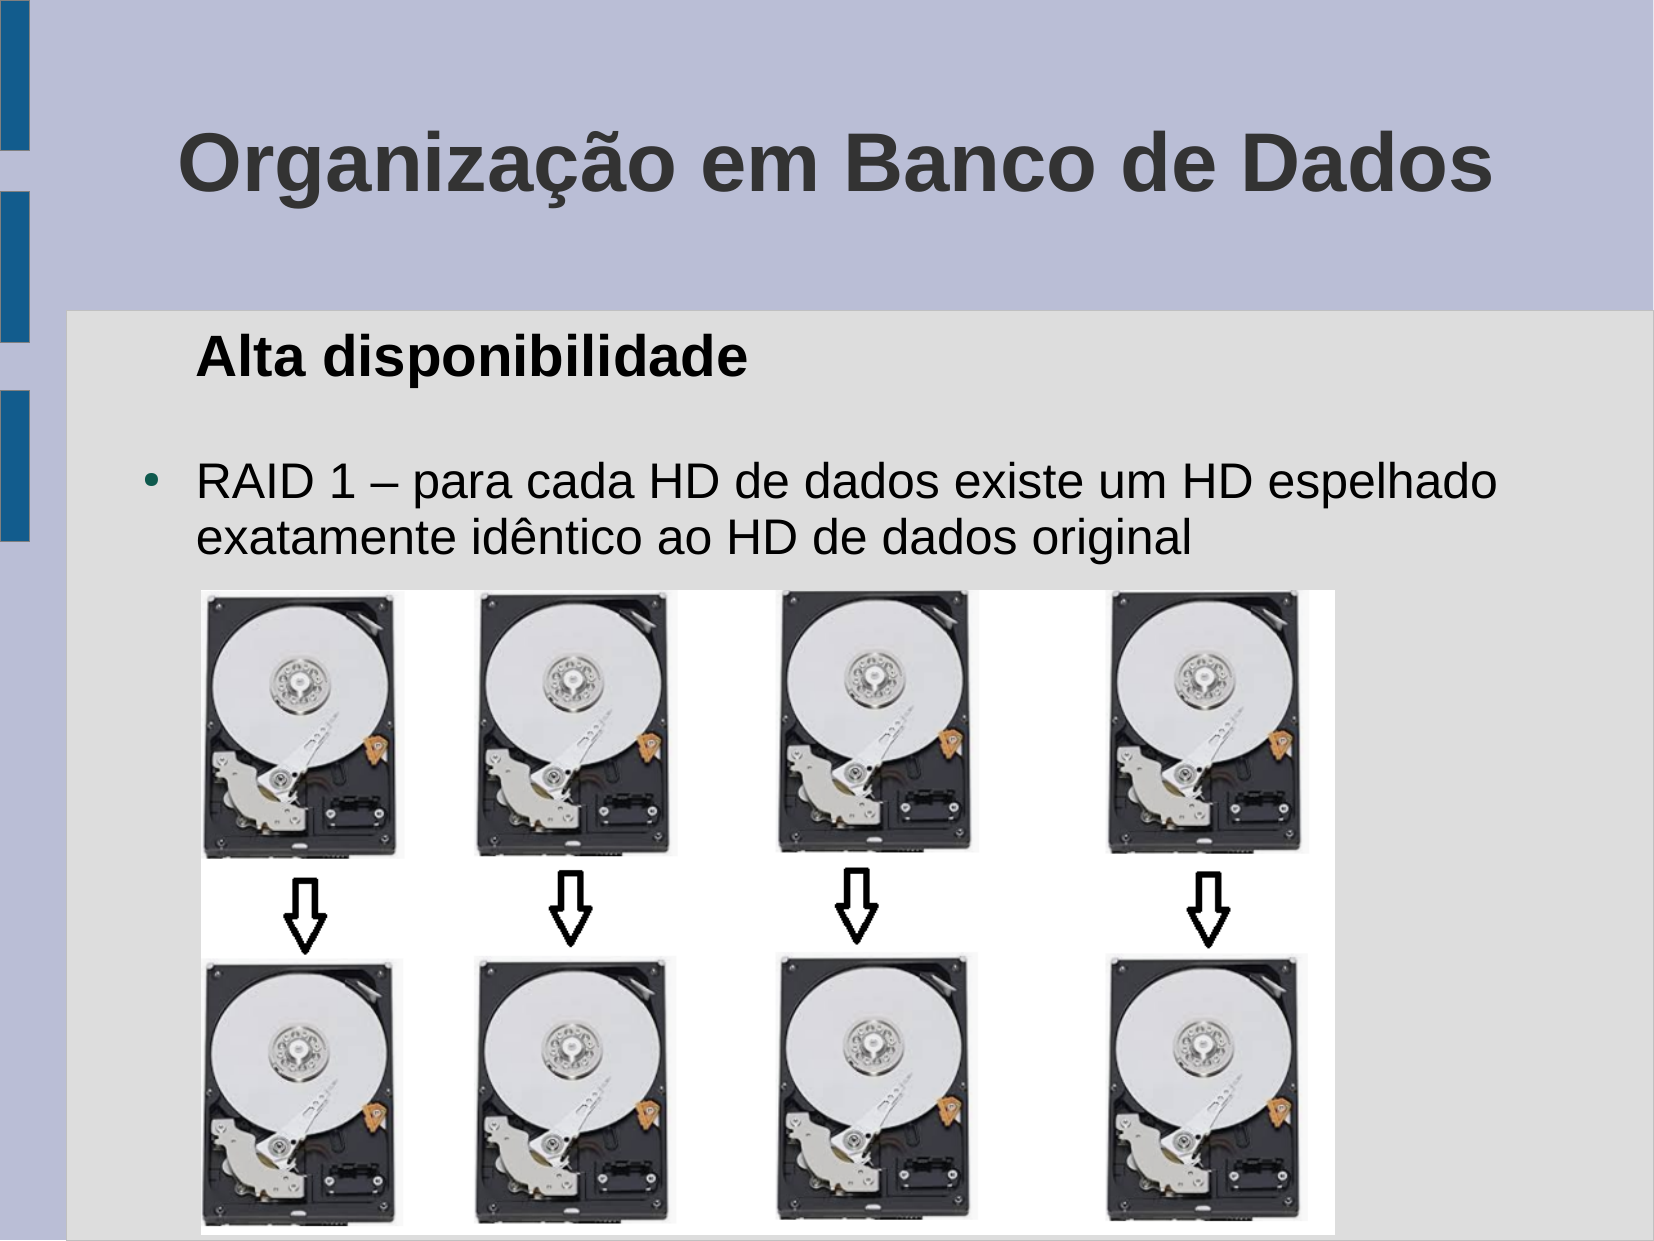

Organização em Banco de Dados
# Alta disponibilidade
RAID 1 – para cada HD de dados existe um HD espelhado exatamente idêntico ao HD de dados original